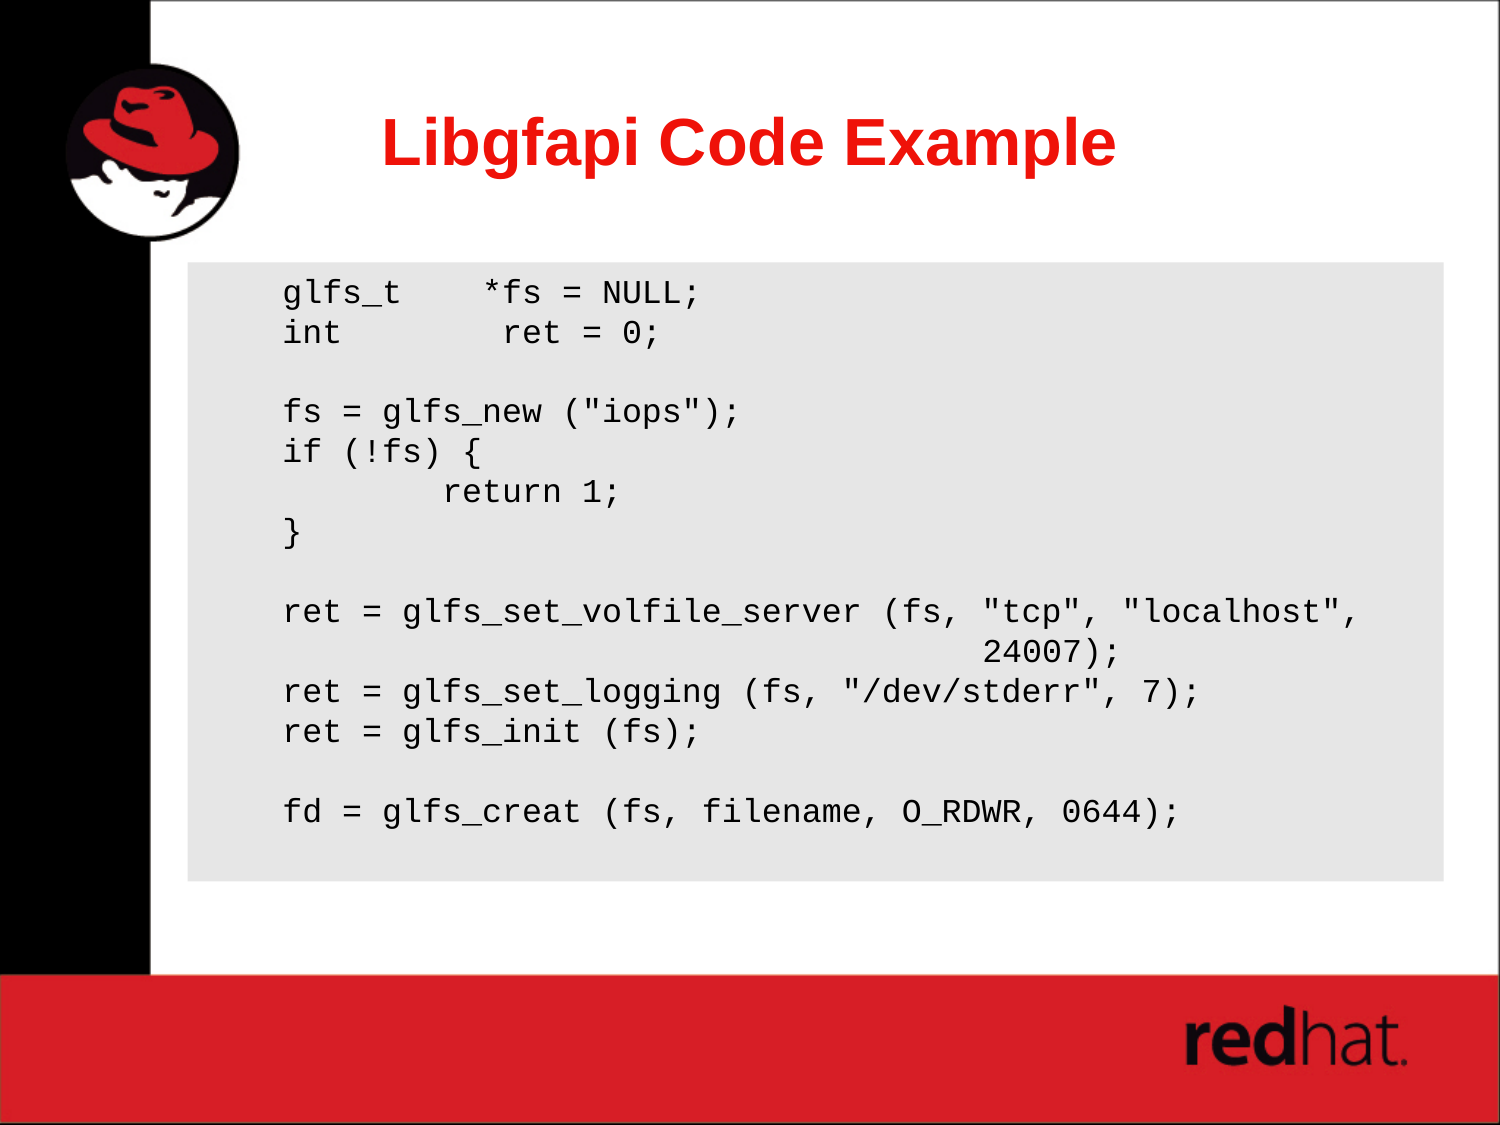

# Libgfapi Code Example
 glfs_t *fs = NULL;
 int ret = 0;
 fs = glfs_new ("iops");
 if (!fs) {
 return 1;
 }
 ret = glfs_set_volfile_server (fs, "tcp", "localhost",
 24007);
 ret = glfs_set_logging (fs, "/dev/stderr", 7);
 ret = glfs_init (fs);
 fd = glfs_creat (fs, filename, O_RDWR, 0644);